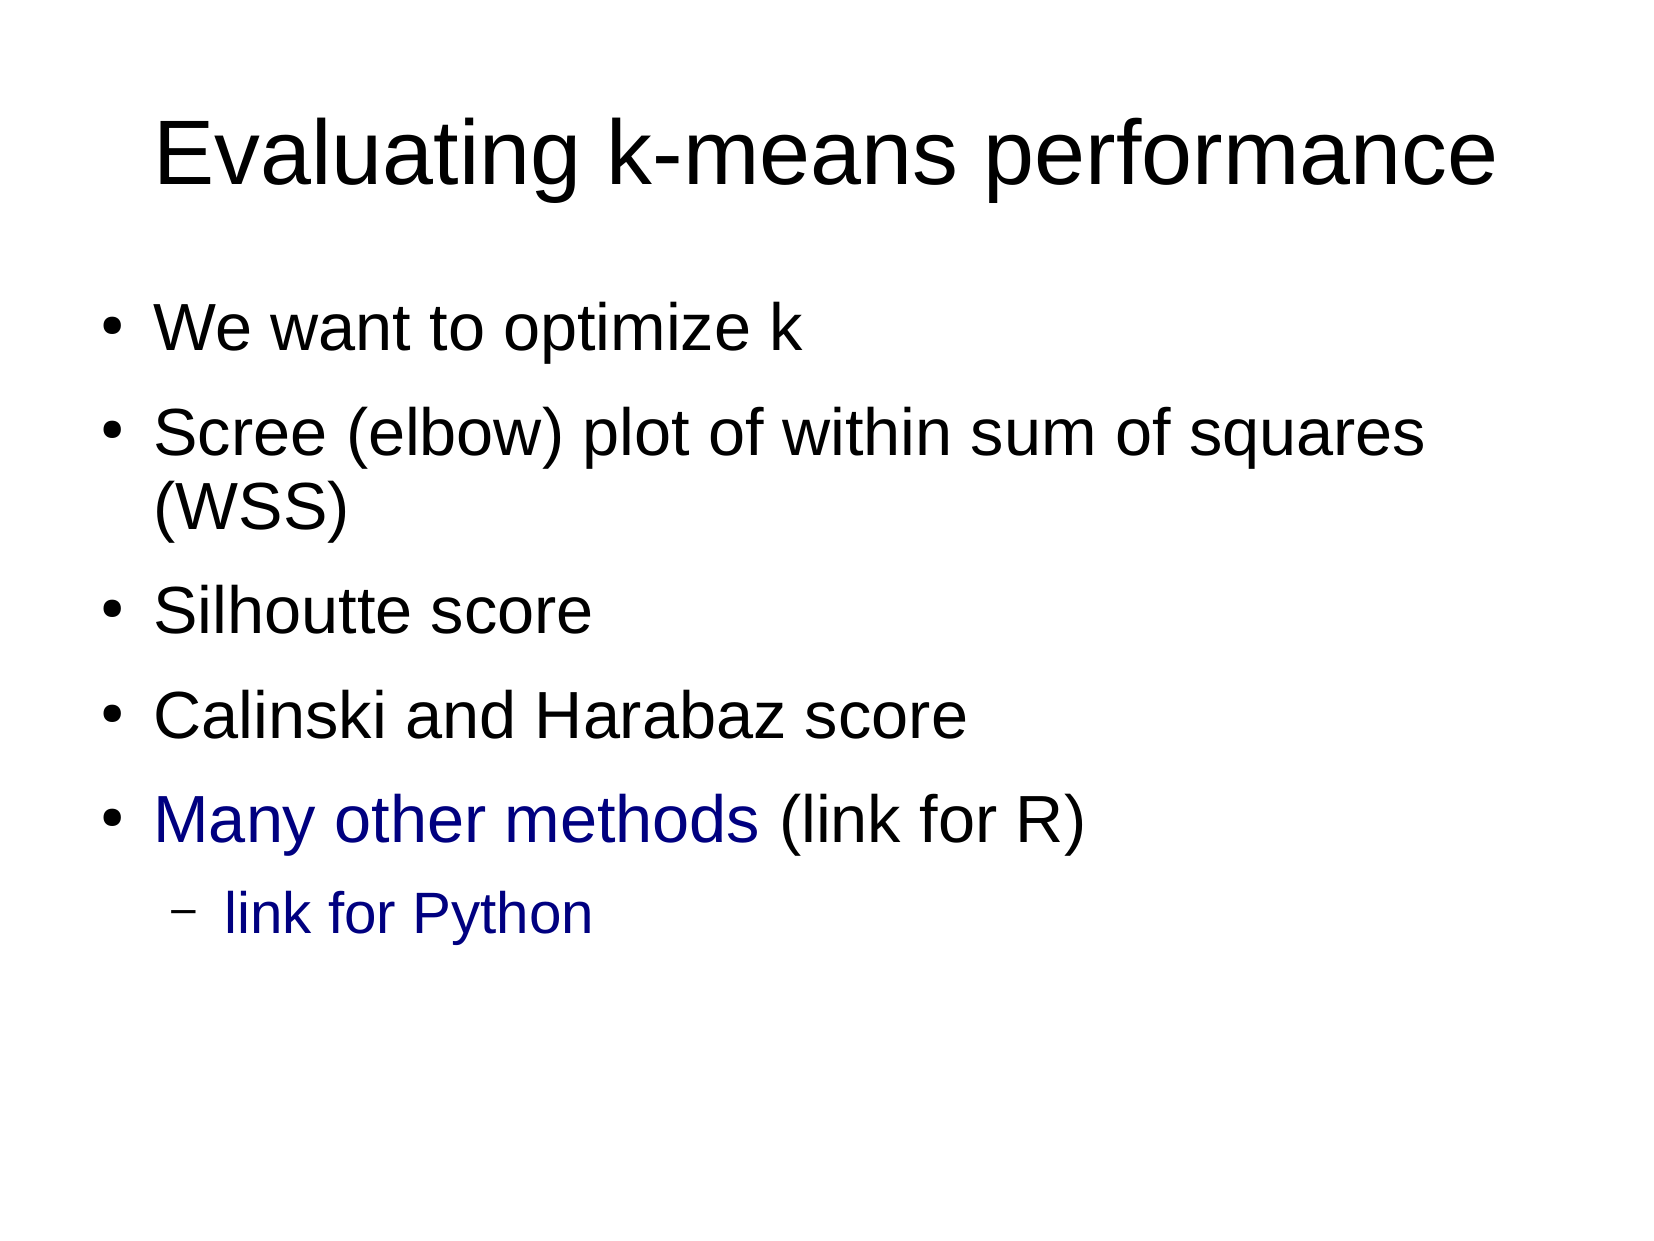

# Evaluating k-means performance
We want to optimize k
Scree (elbow) plot of within sum of squares (WSS)
Silhoutte score
Calinski and Harabaz score
Many other methods (link for R)
link for Python